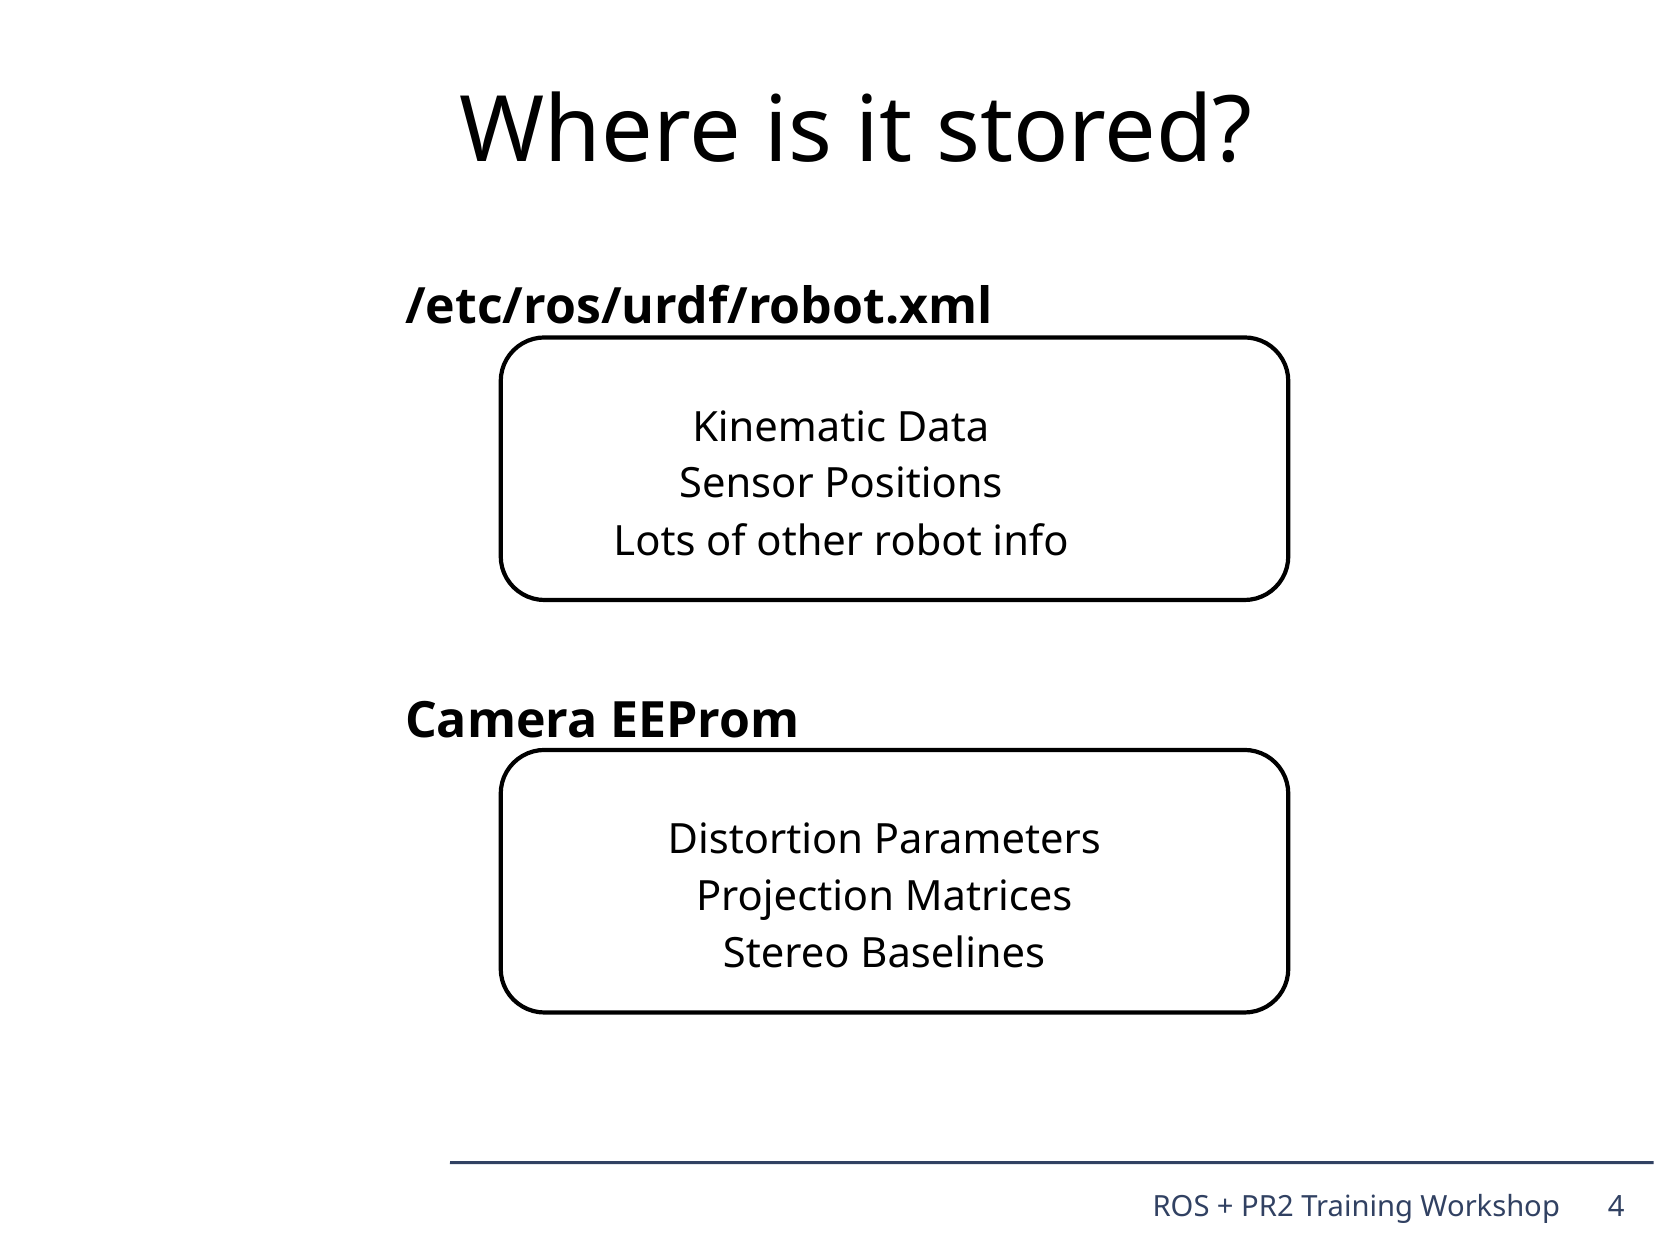

# Where is it stored?
/etc/ros/urdf/robot.xml
Kinematic Data
Sensor Positions
Lots of other robot info
Camera EEProm
Distortion Parameters
Projection Matrices
Stereo Baselines